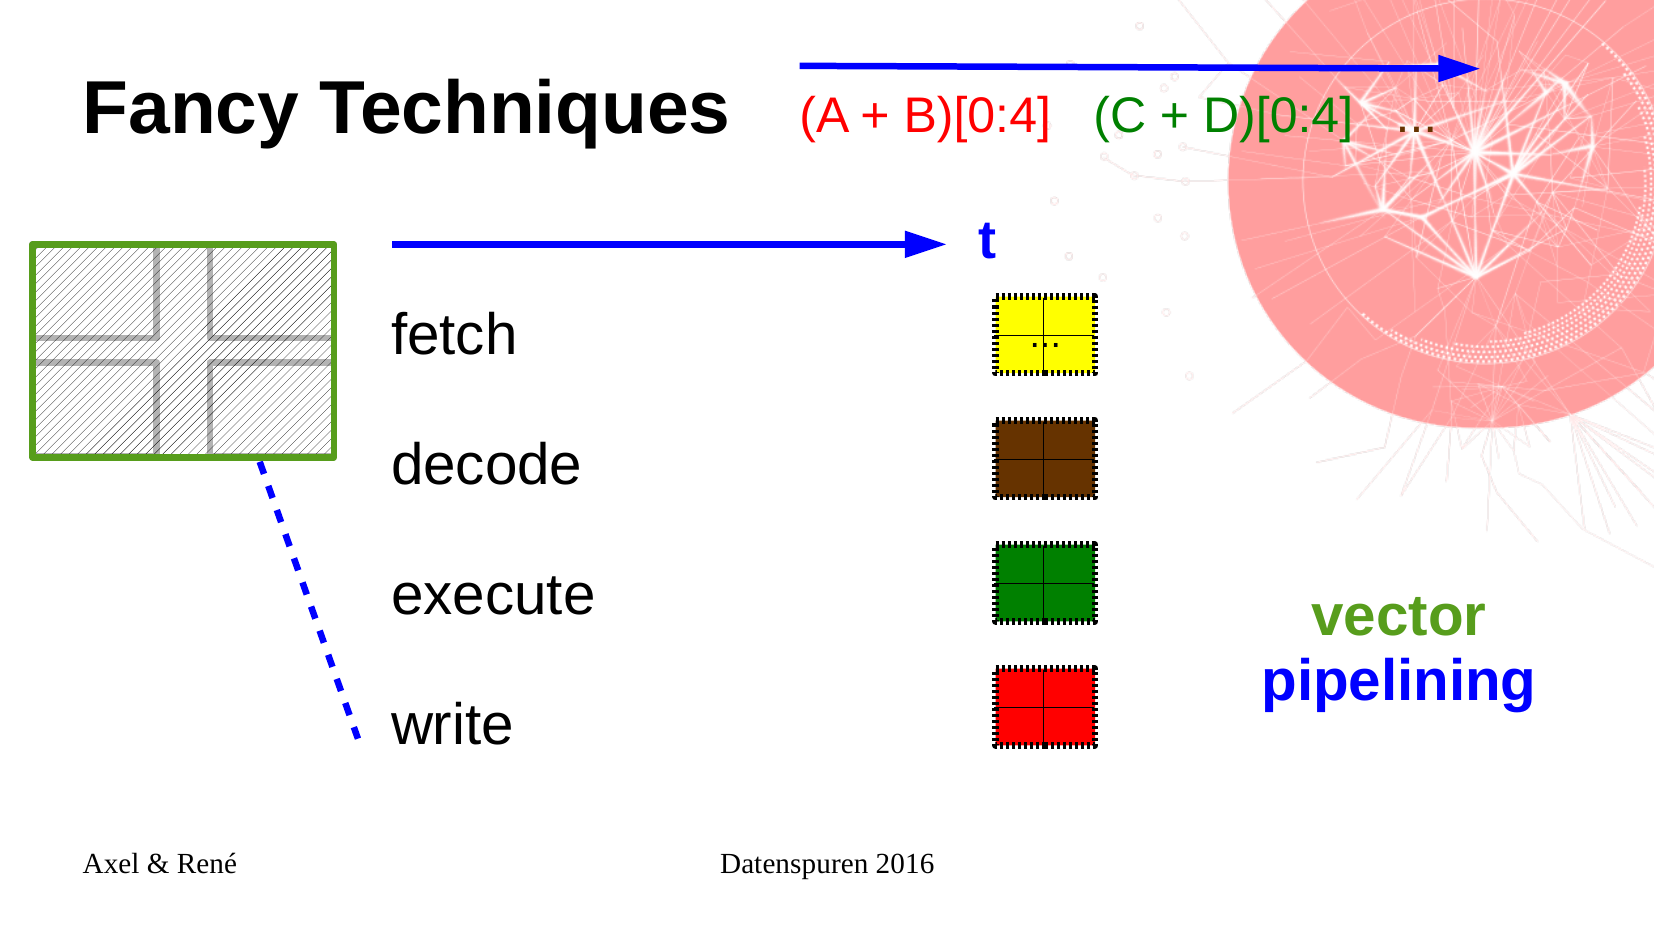

# Fancy Techniques
(A + B)[0:4] (C + D)[0:4] ...
t
fetch
decode
execute
write
...
vector pipelining